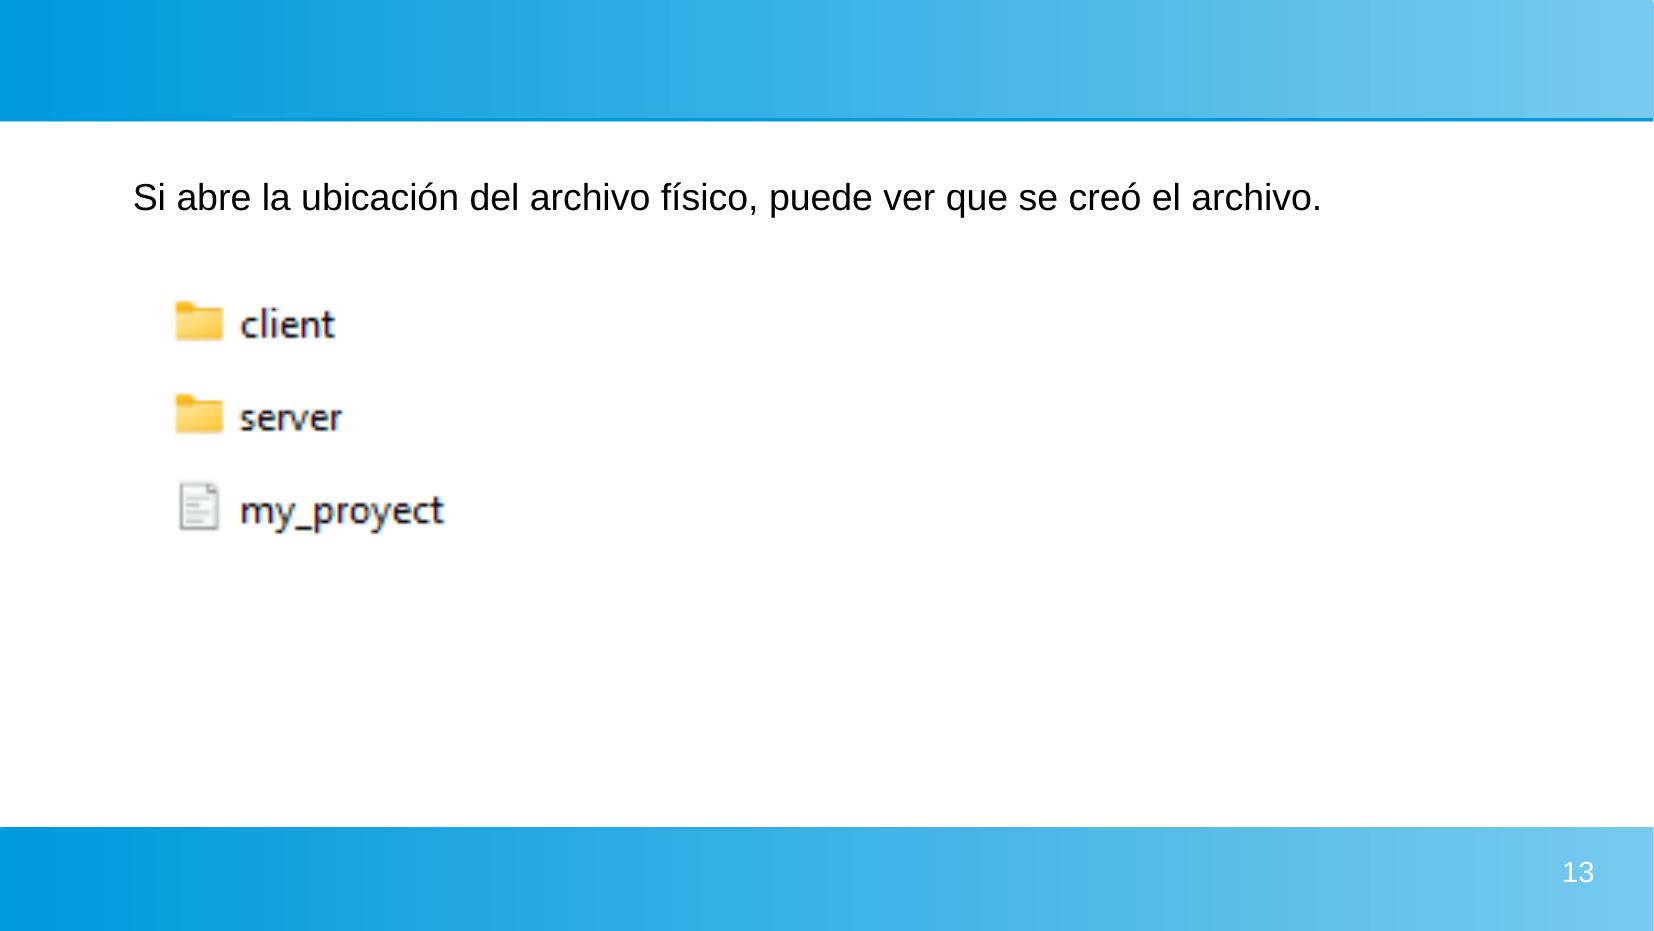

Si abre la ubicación del archivo físico, puede ver que se creó el archivo.
13